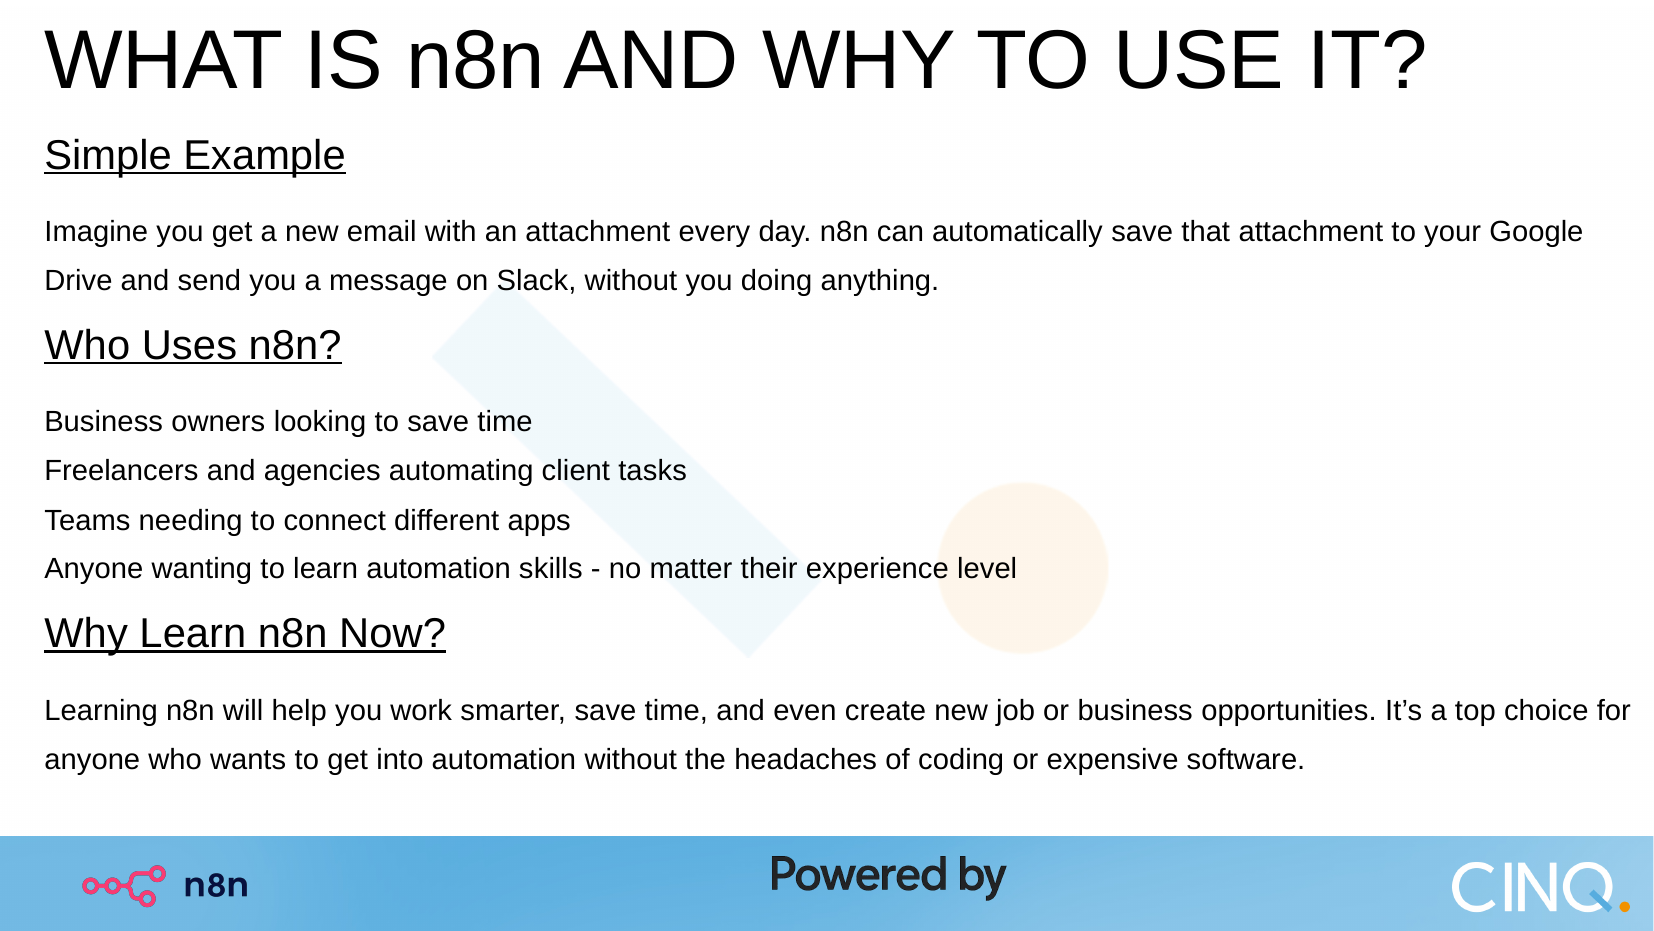

WHAT IS n8n AND WHY TO USE IT?
Simple Example
Imagine you get a new email with an attachment every day. n8n can automatically save that attachment to your Google
Drive and send you a message on Slack, without you doing anything.
Who Uses n8n?
Business owners looking to save time
Freelancers and agencies automating client tasks
Teams needing to connect different apps
Anyone wanting to learn automation skills - no matter their experience level
Why Learn n8n Now?
Learning n8n will help you work smarter, save time, and even create new job or business opportunities. It’s a top choice for
anyone who wants to get into automation without the headaches of coding or expensive software.